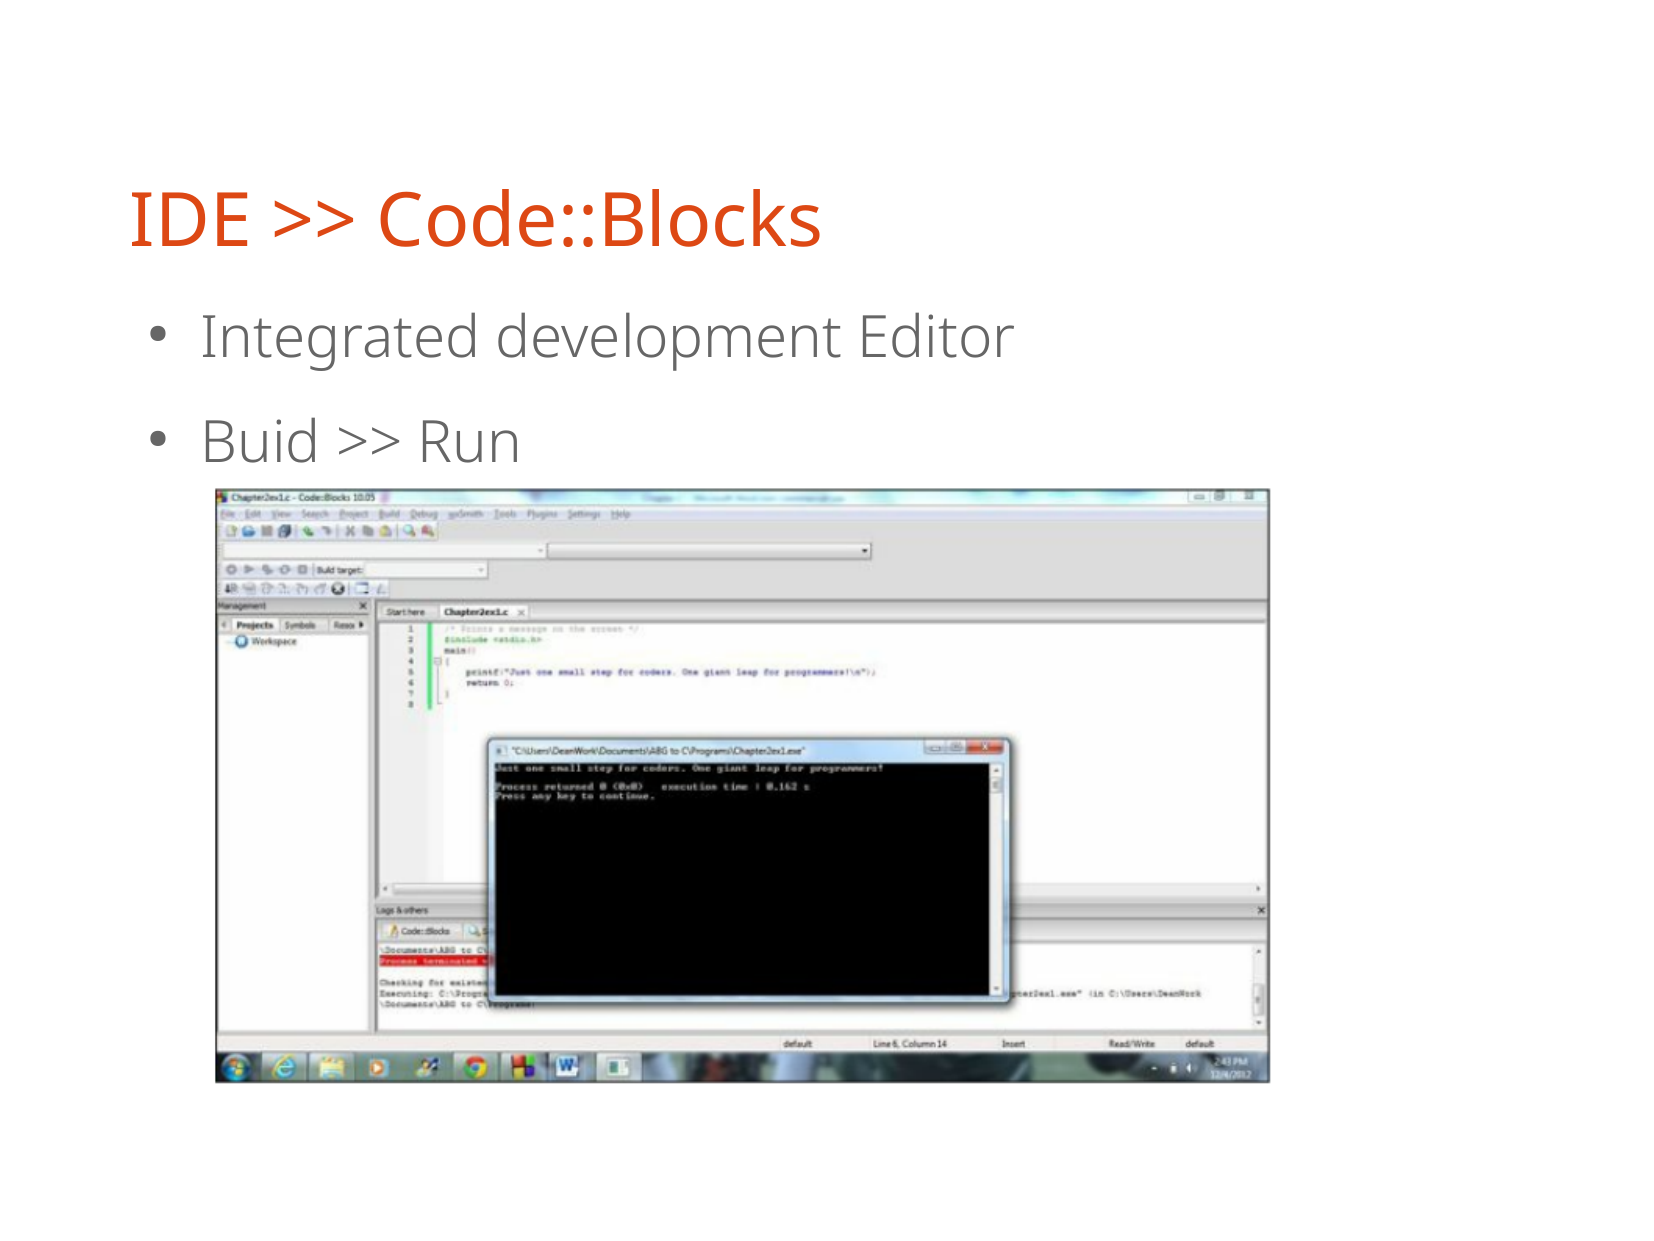

# IDE >> Code::Blocks
Integrated development Editor
Buid >> Run